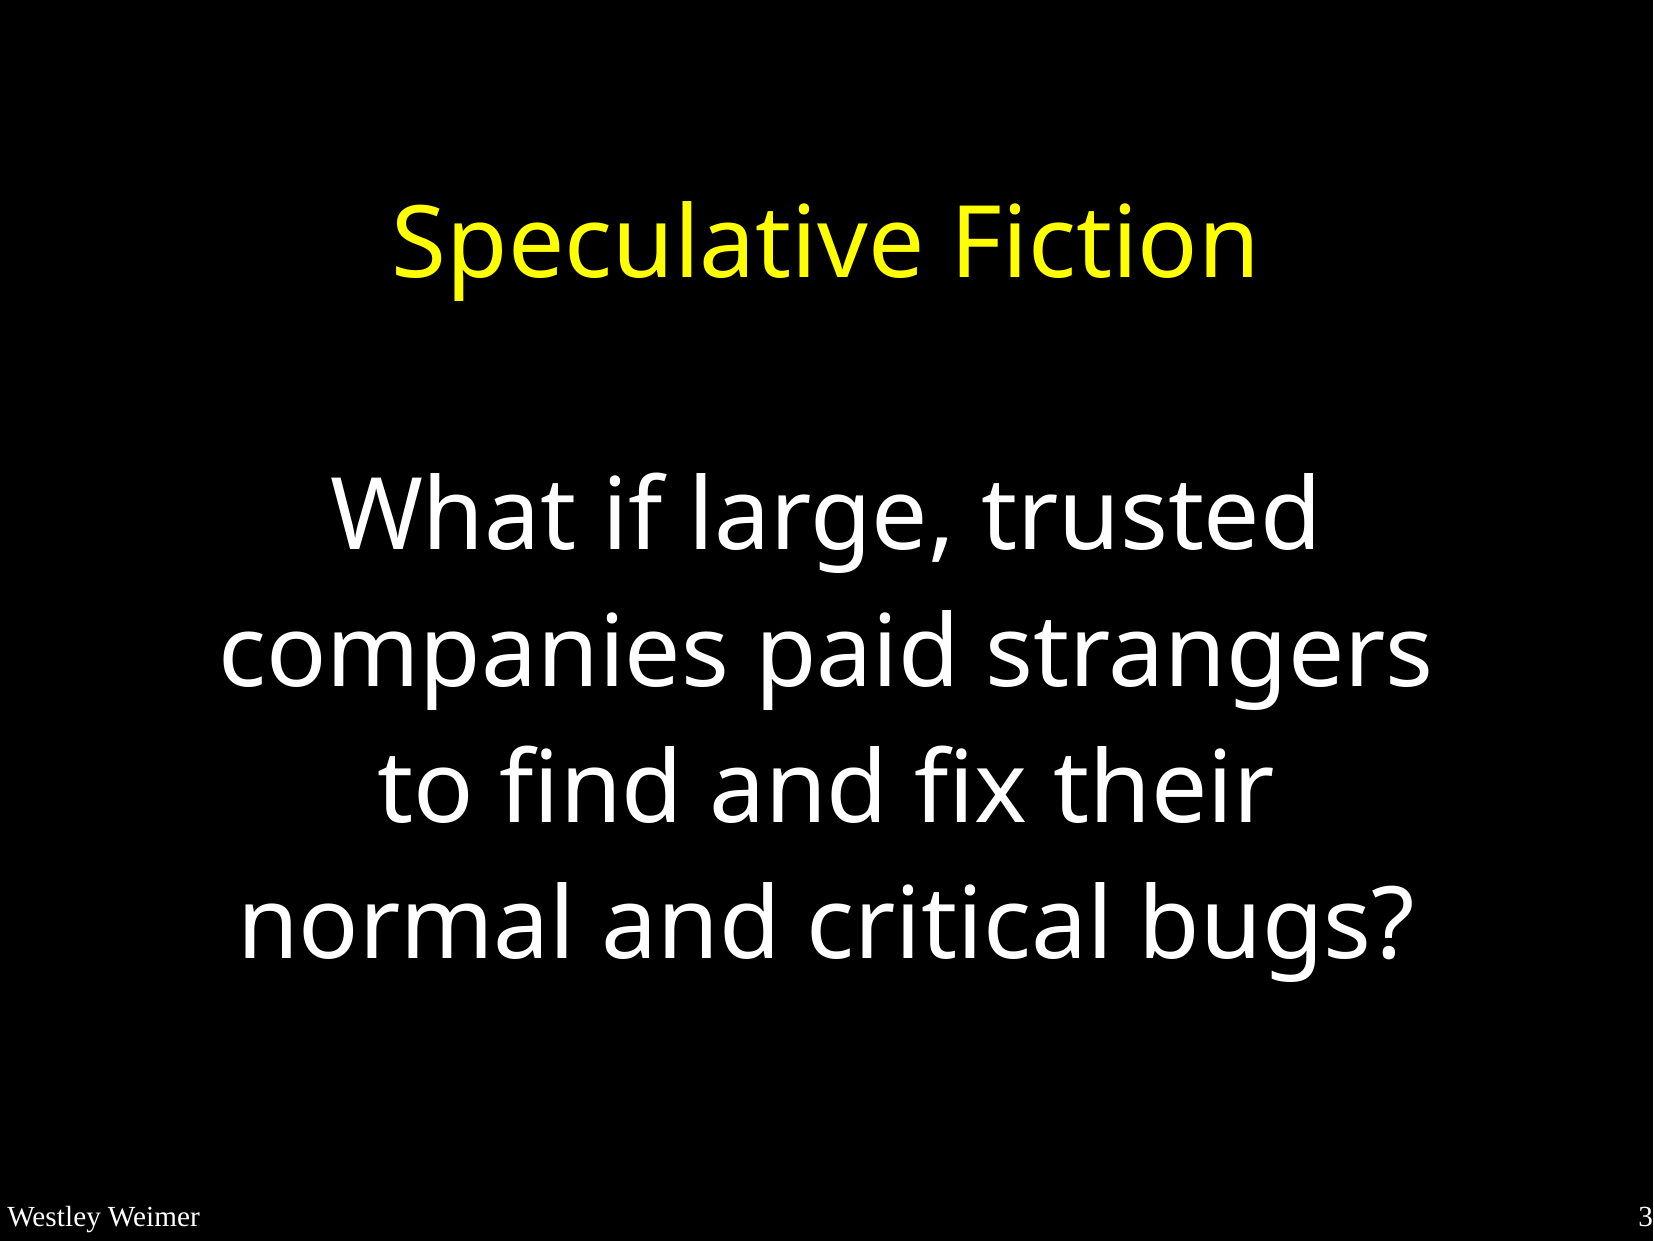

# Speculative Fiction
What if large, trusted
companies paid strangers
to find and fix their
normal and critical bugs?
3